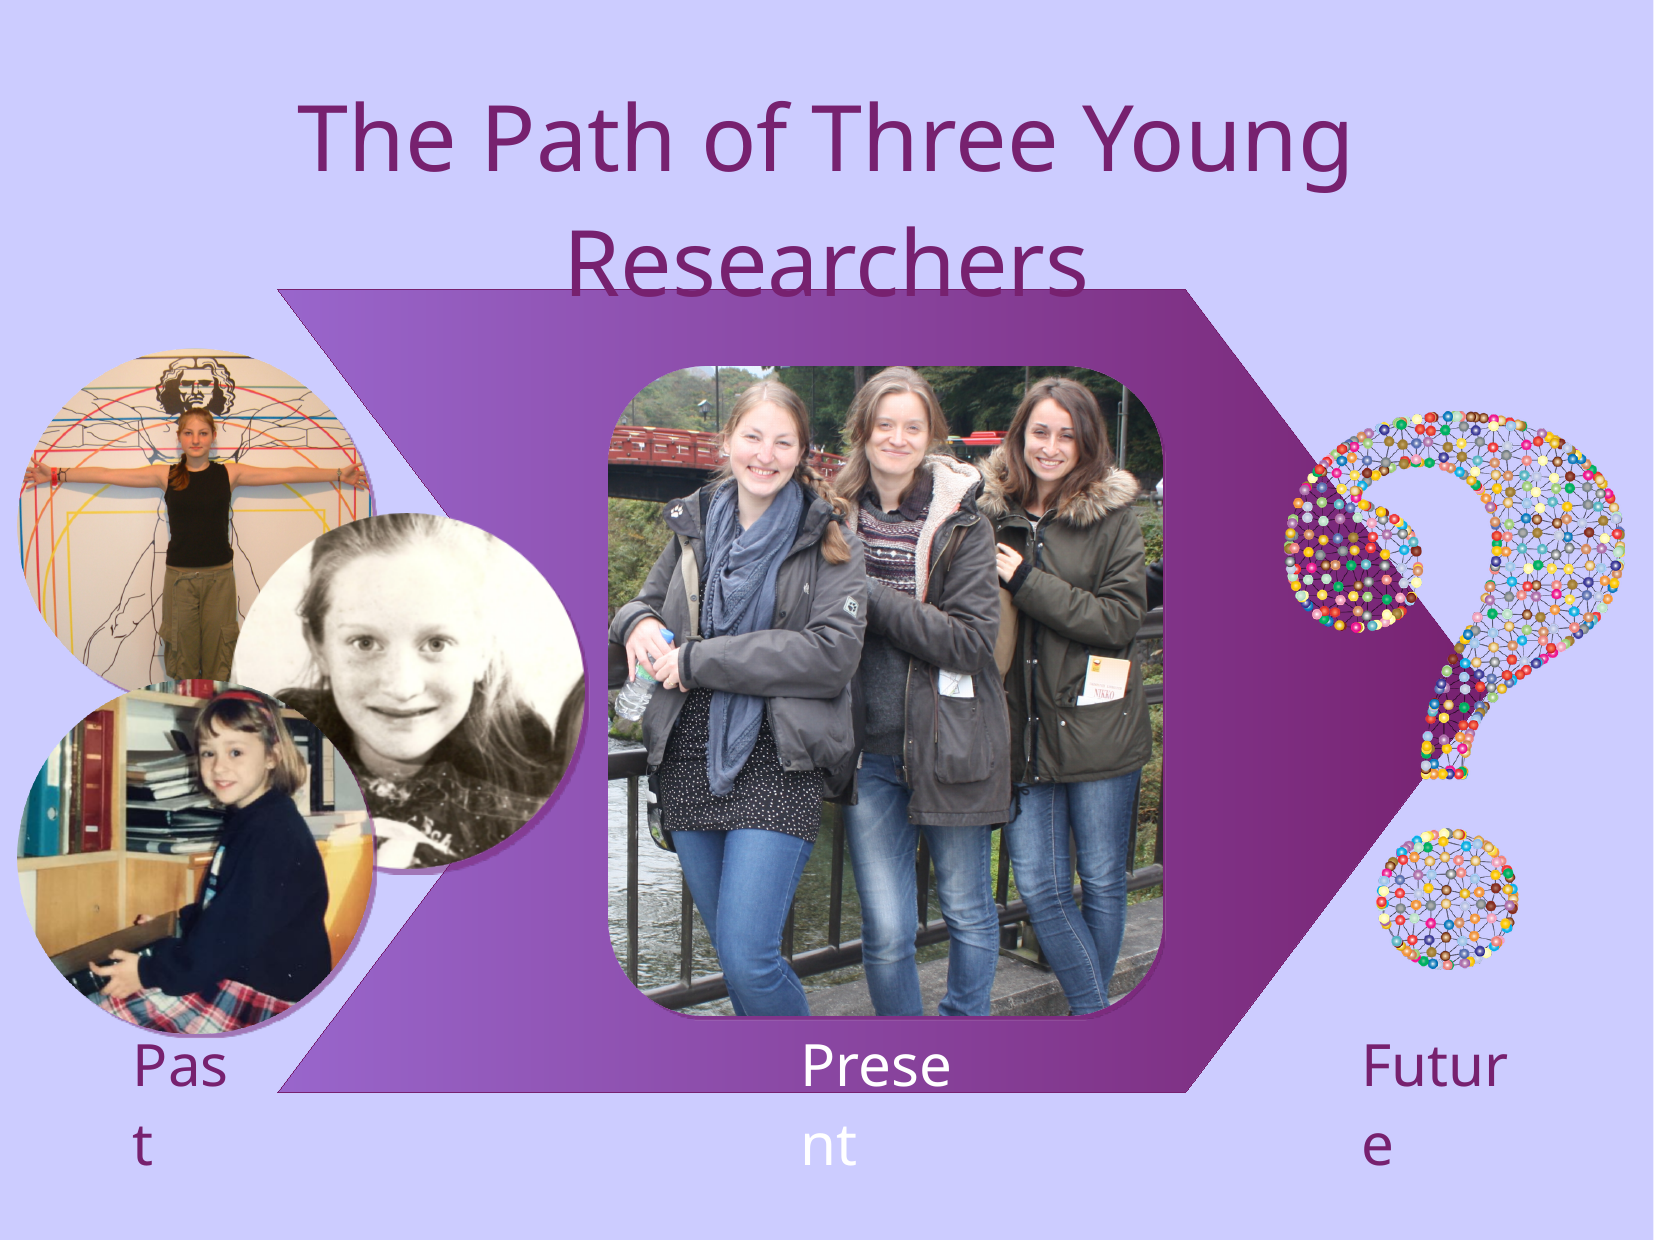

The Path of Three Young Researchers
Past
Present
Future